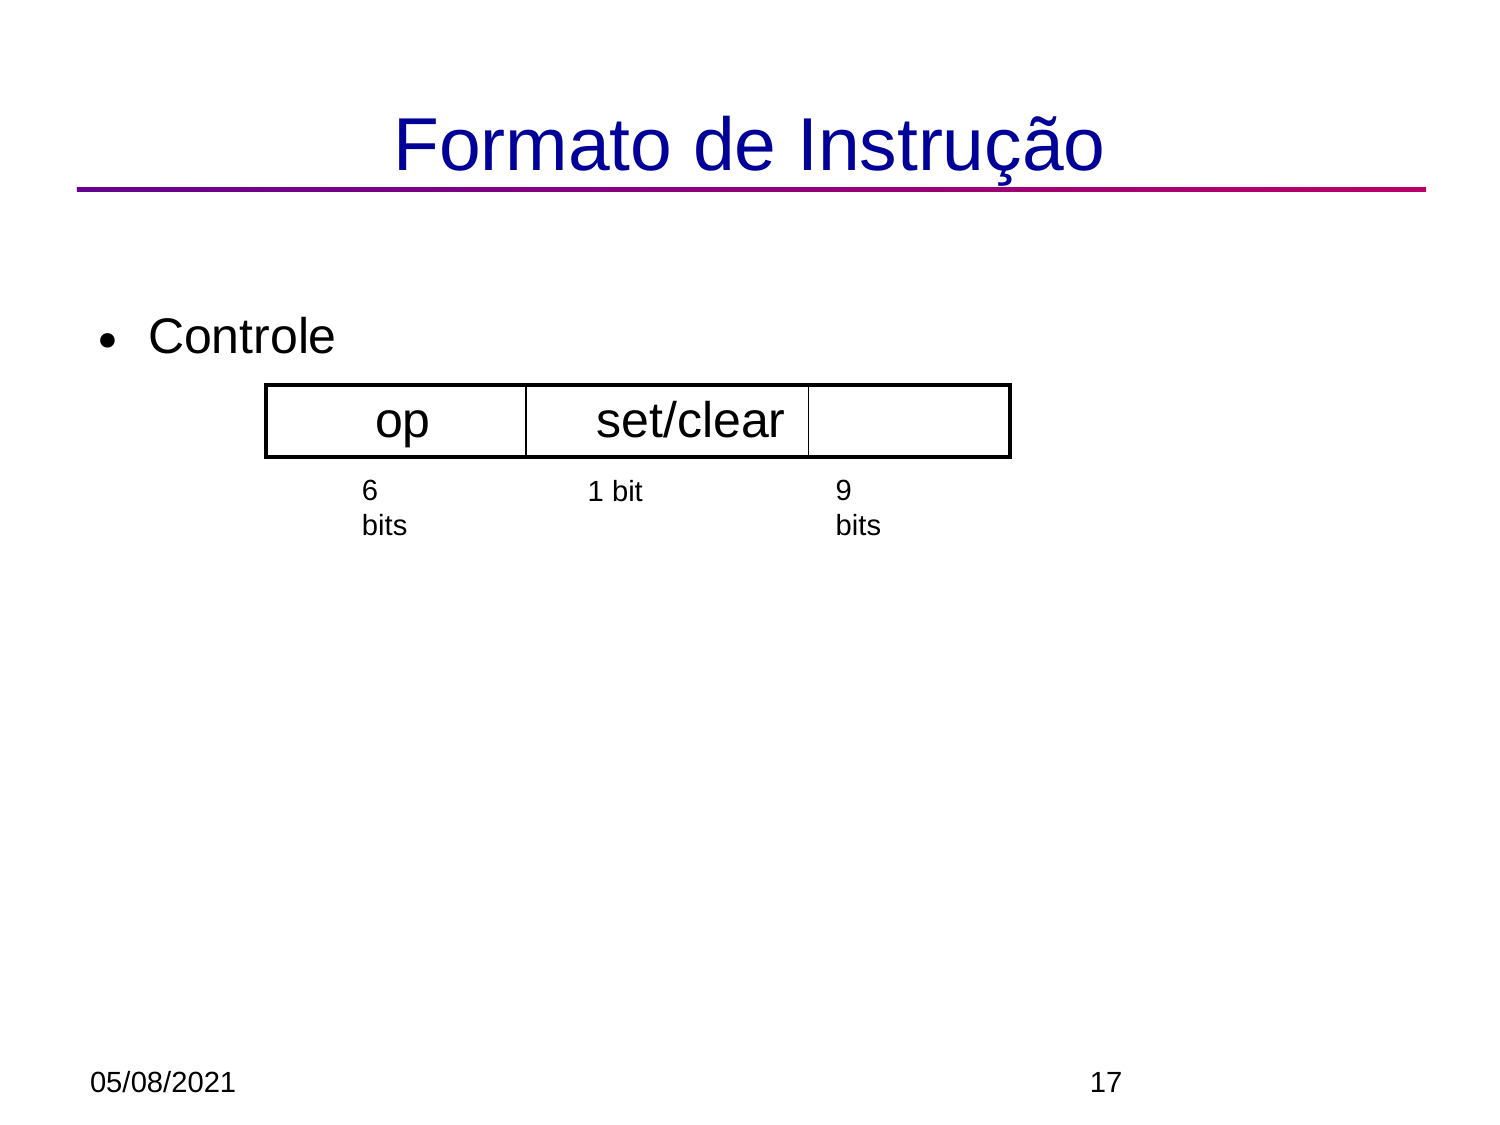

Formato de Instrução
Controle
| op | set/clear | |
| --- | --- | --- |
6 bits
9 bits
1 bit
05/08/2021